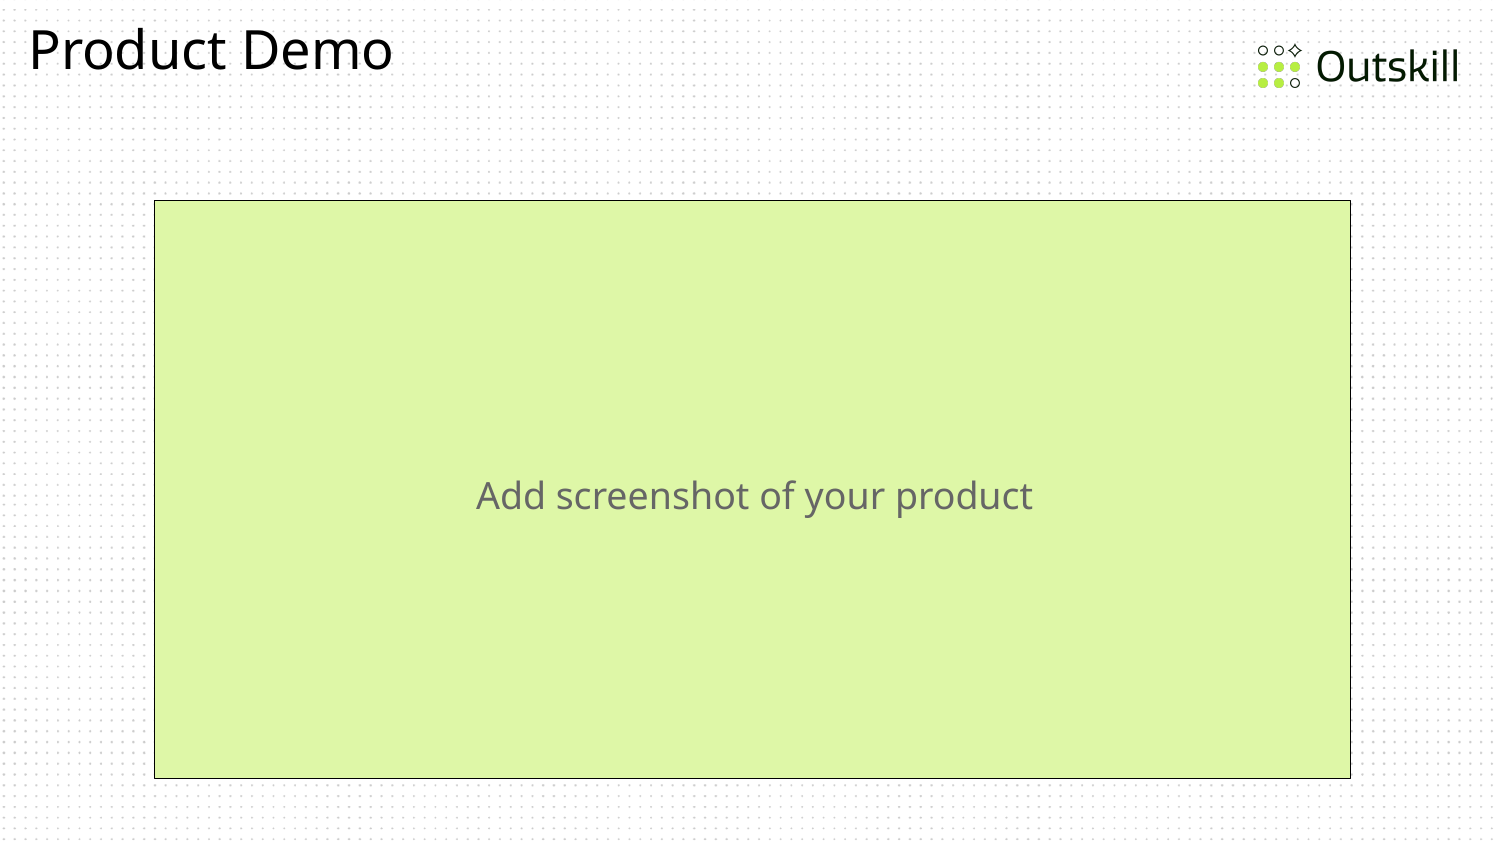

Product Demo
Add screenshot of your product